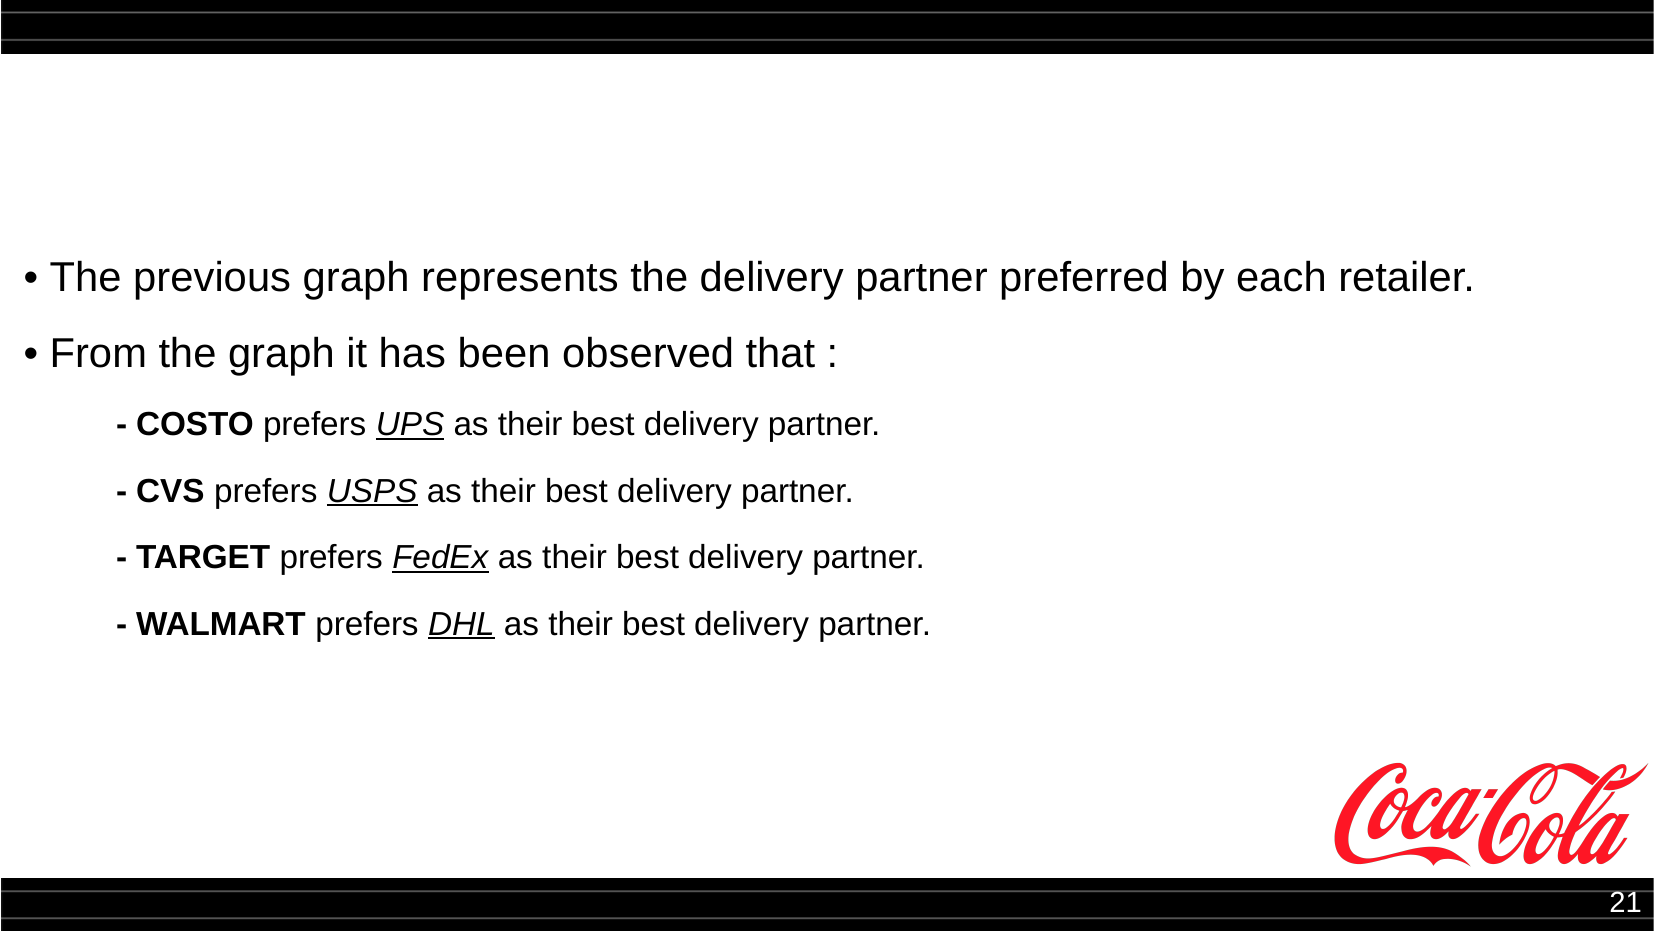

# • The previous graph represents the delivery partner preferred by each retailer.
• From the graph it has been observed that :
 - COSTO prefers UPS as their best delivery partner.
 - CVS prefers USPS as their best delivery partner.
 - TARGET prefers FedEx as their best delivery partner.
 - WALMART prefers DHL as their best delivery partner.